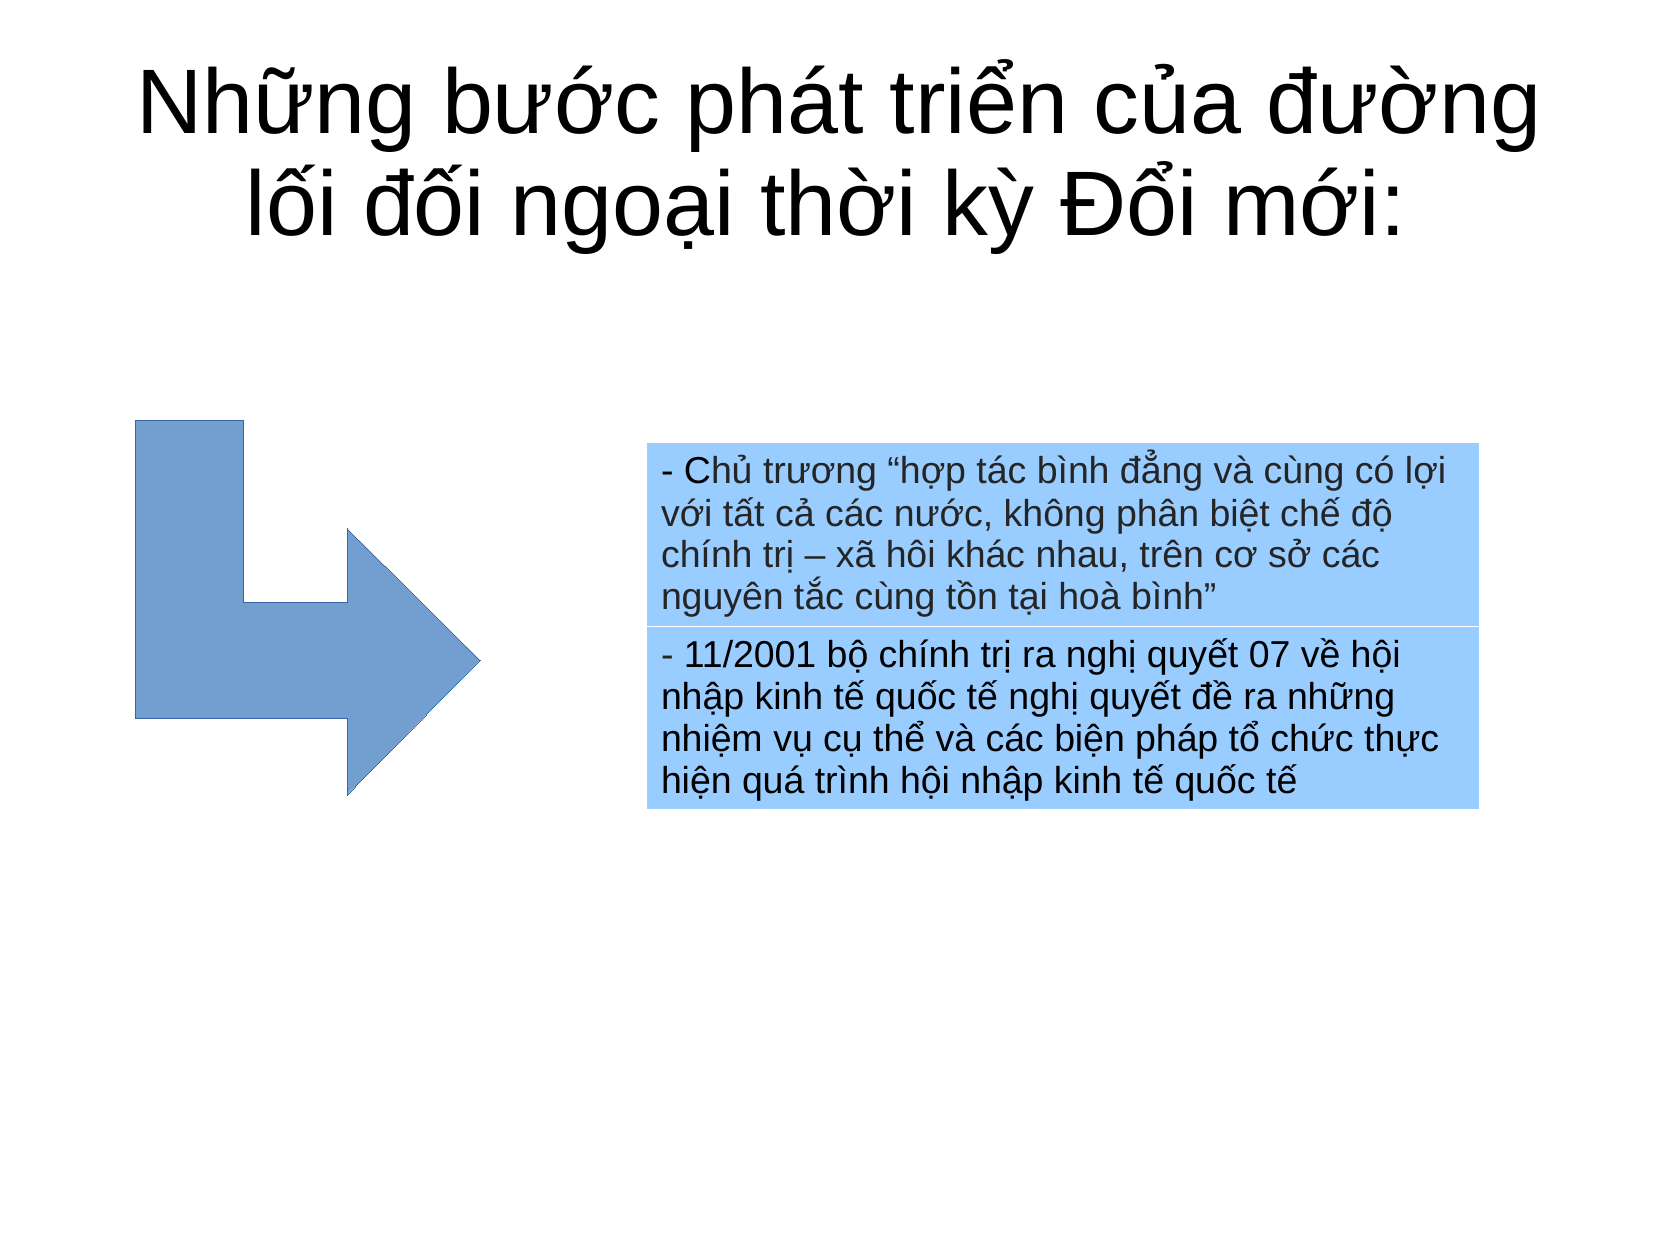

# Những bước phát triển của đường lối đối ngoại thời kỳ Đổi mới:
| - Chủ trương “hợp tác bình đẳng và cùng có lợi với tất cả các nước, không phân biệt chế độ chính trị – xã hôi khác nhau, trên cơ sở các nguyên tắc cùng tồn tại hoà bình” |
| --- |
| - 11/2001 bộ chính trị ra nghị quyết 07 về hội nhập kinh tế quốc tế nghị quyết đề ra những nhiệm vụ cụ thể và các biện pháp tổ chức thực hiện quá trình hội nhập kinh tế quốc tế |